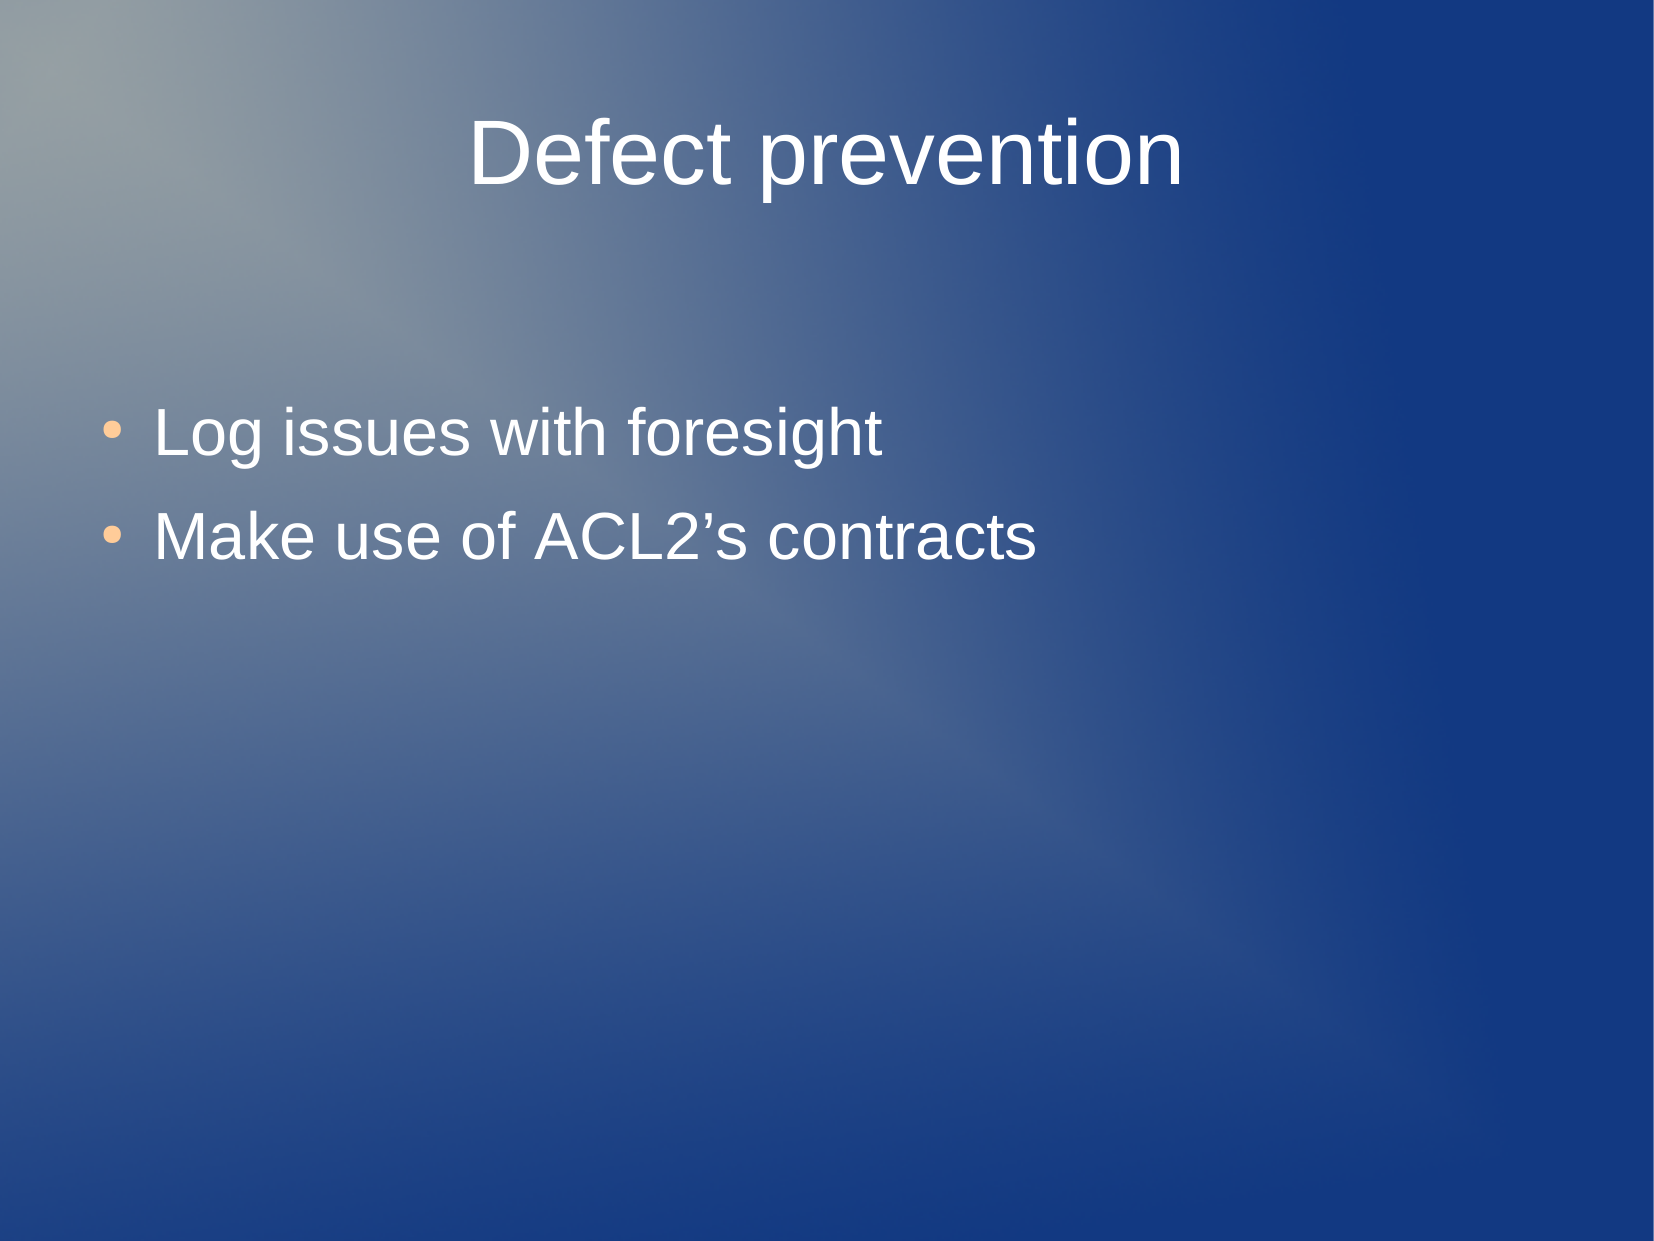

# Defect prevention
Log issues with foresight
Make use of ACL2’s contracts